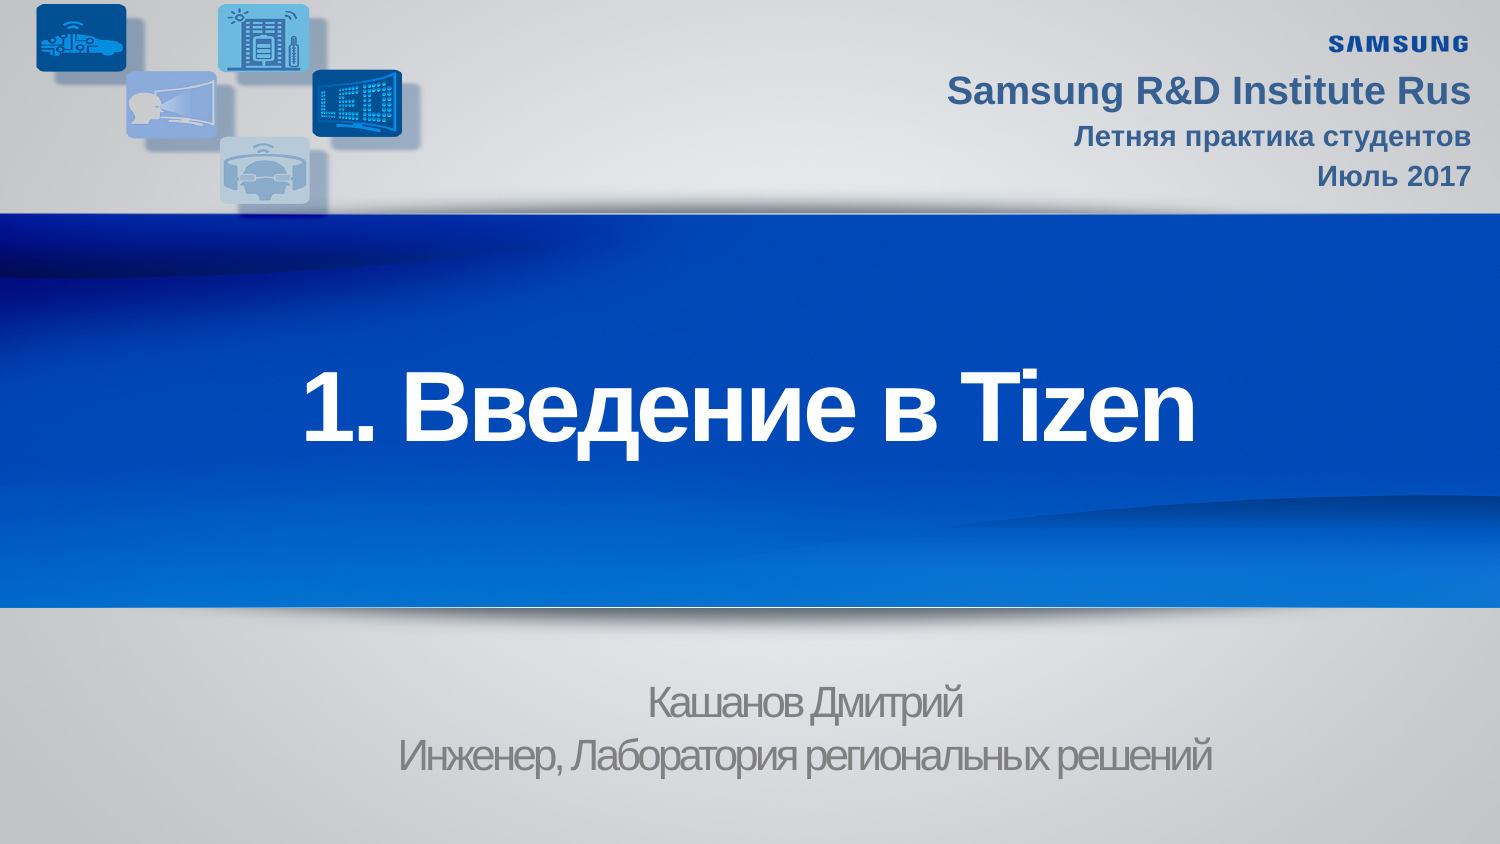

Samsung R&D Institute Rus
Летняя практика студентов
Июль 2017
1. Введение в Tizen
# Кашанов Дмитрий
Инженер, Лаборатория региональных решений